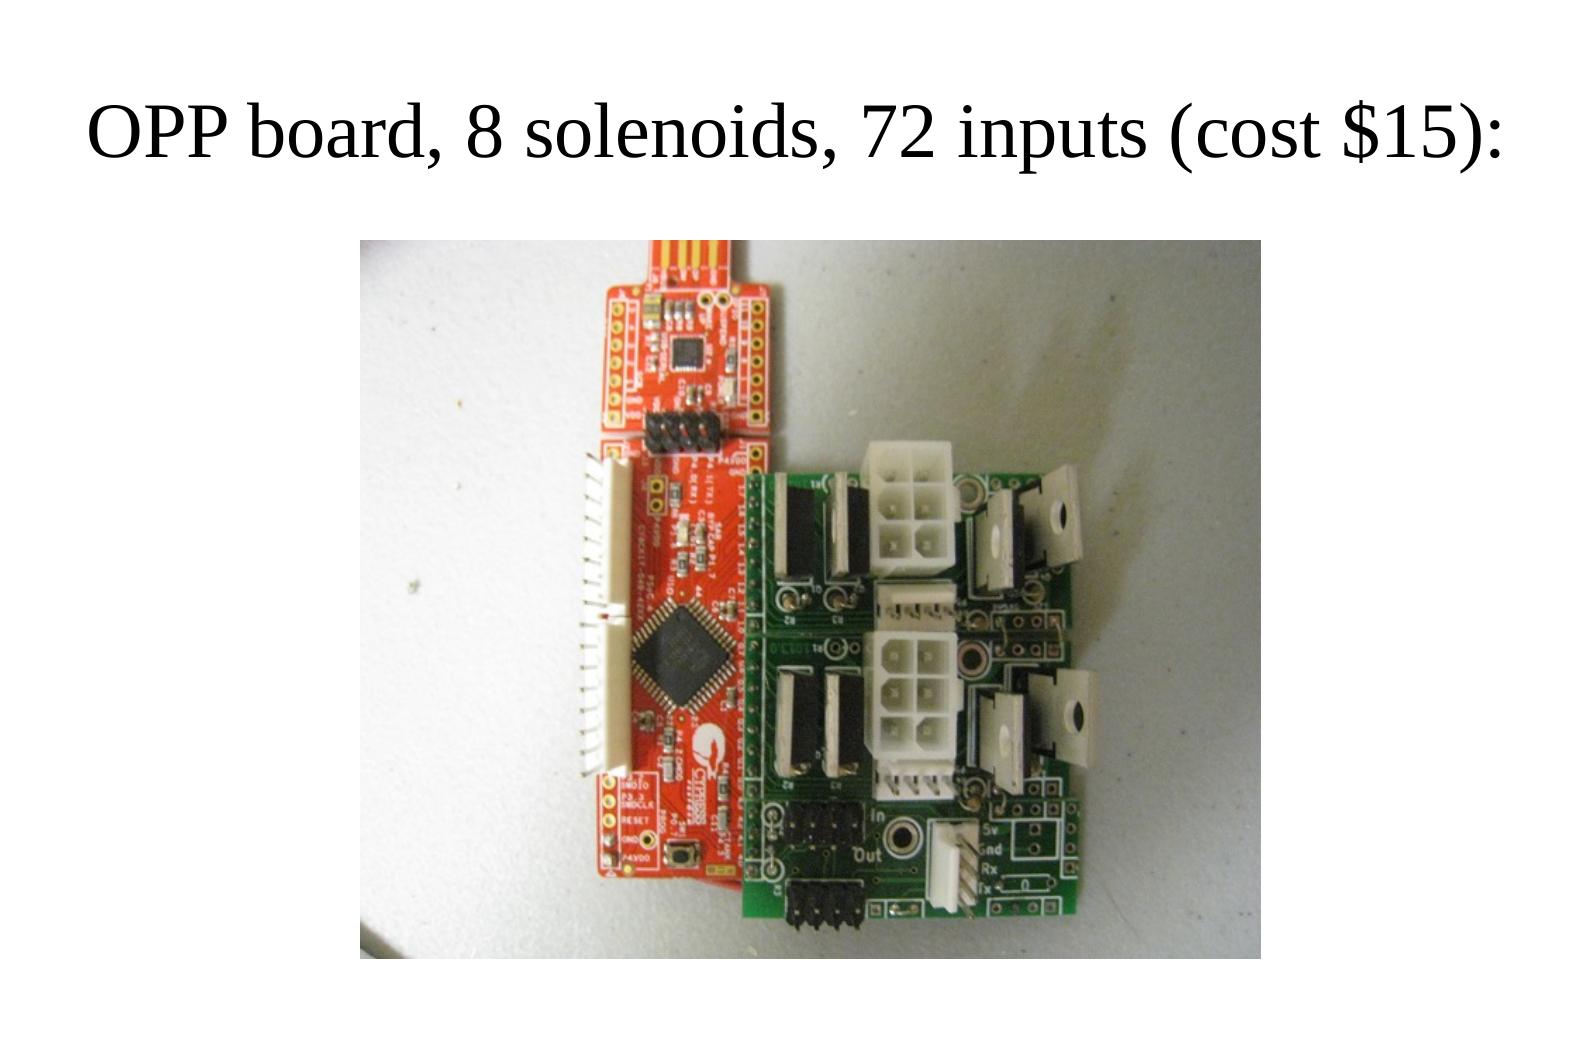

# OPP board, 8 solenoids, 72 inputs (cost $15):